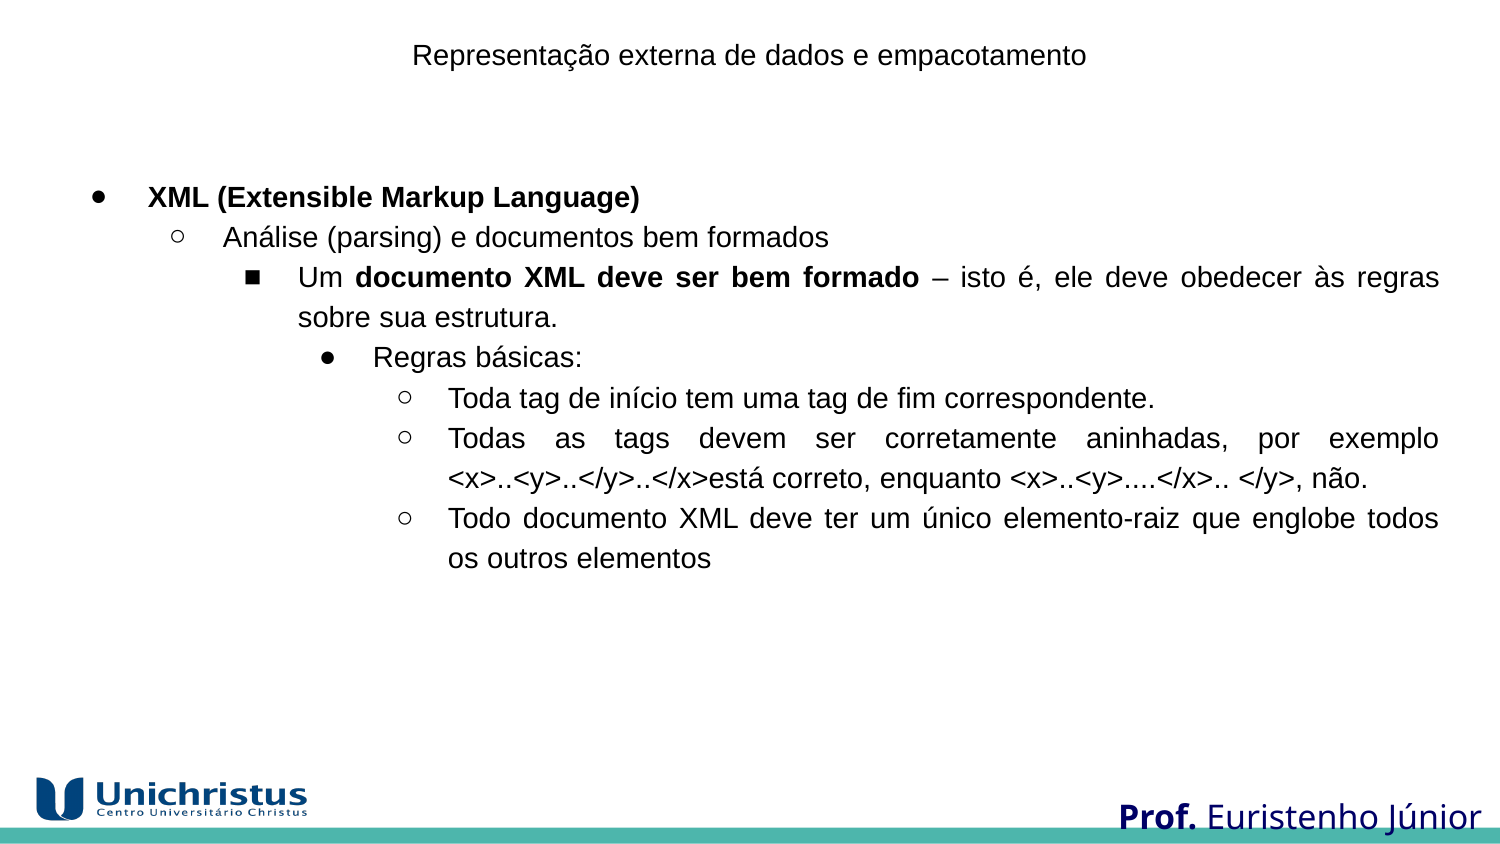

# Representação externa de dados e empacotamento
XML (Extensible Markup Language)
Análise (parsing) e documentos bem formados
Um documento XML deve ser bem formado – isto é, ele deve obedecer às regras sobre sua estrutura.
Regras básicas:
Toda tag de início tem uma tag de fim correspondente.
Todas as tags devem ser corretamente aninhadas, por exemplo <x>..<y>..</y>..</x>está correto, enquanto <x>..<y>....</x>.. </y>, não.
Todo documento XML deve ter um único elemento-raiz que englobe todos os outros elementos